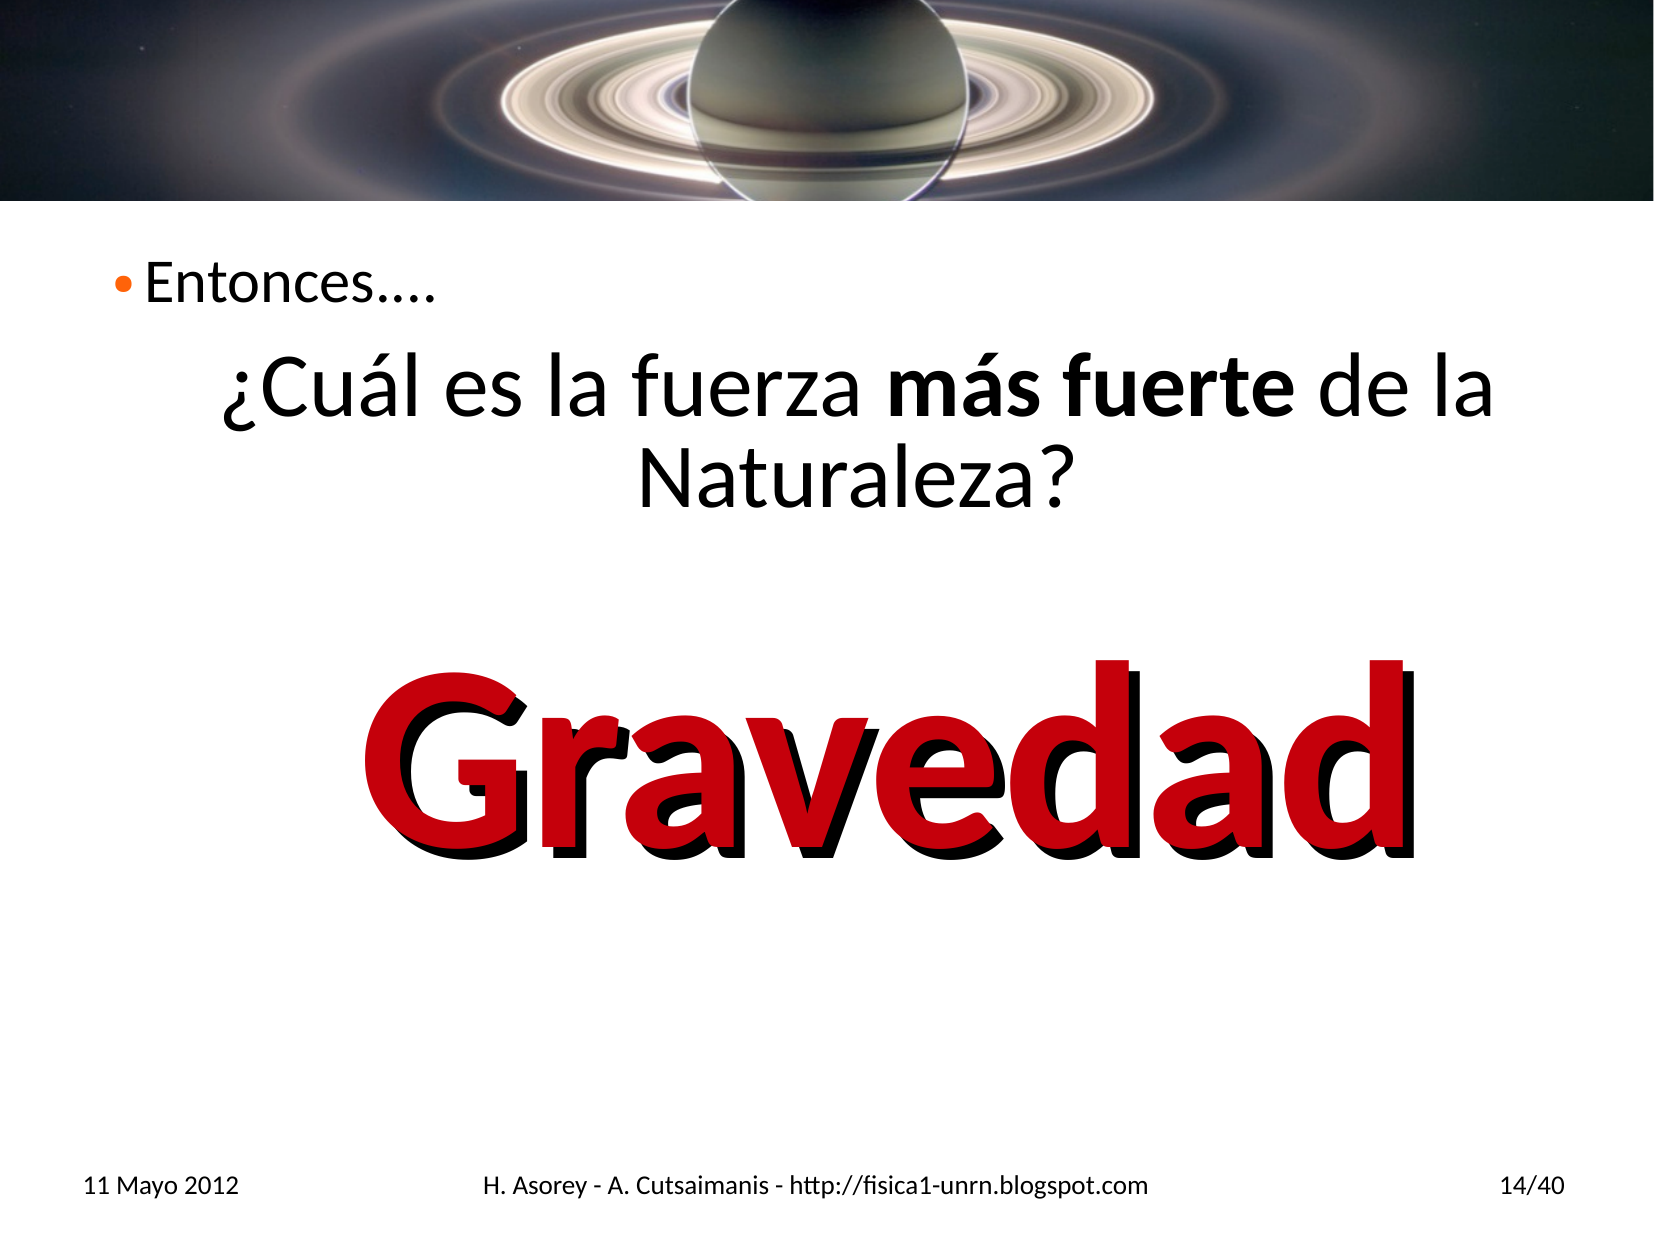

#
Entonces....
¿Cuál es la fuerza más fuerte de la Naturaleza?
Gravedad
11 Mayo 2012
H. Asorey - A. Cutsaimanis - http://fisica1-unrn.blogspot.com
14